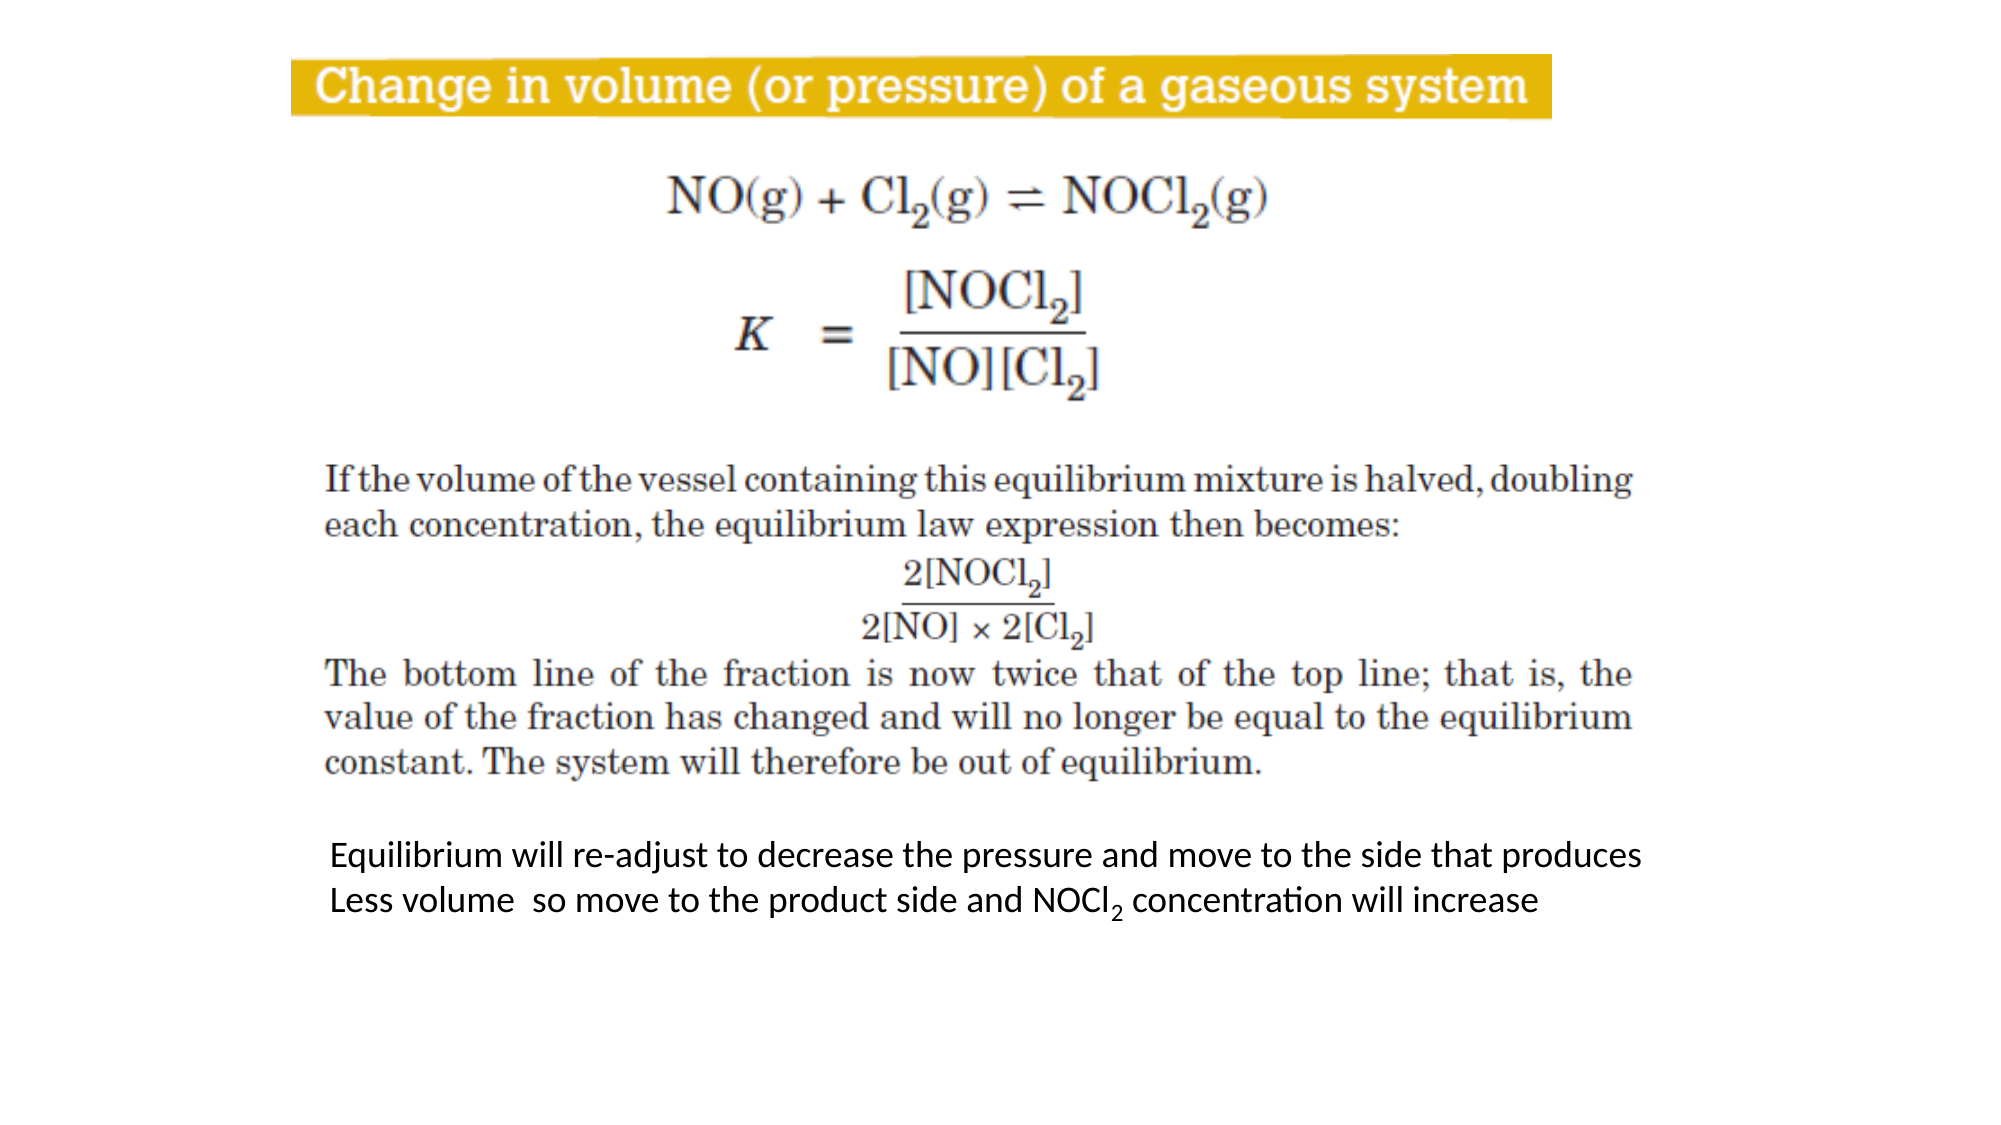

Equilibrium will re-adjust to decrease the pressure and move to the side that produces
Less volume so move to the product side and NOCl2 concentration will increase